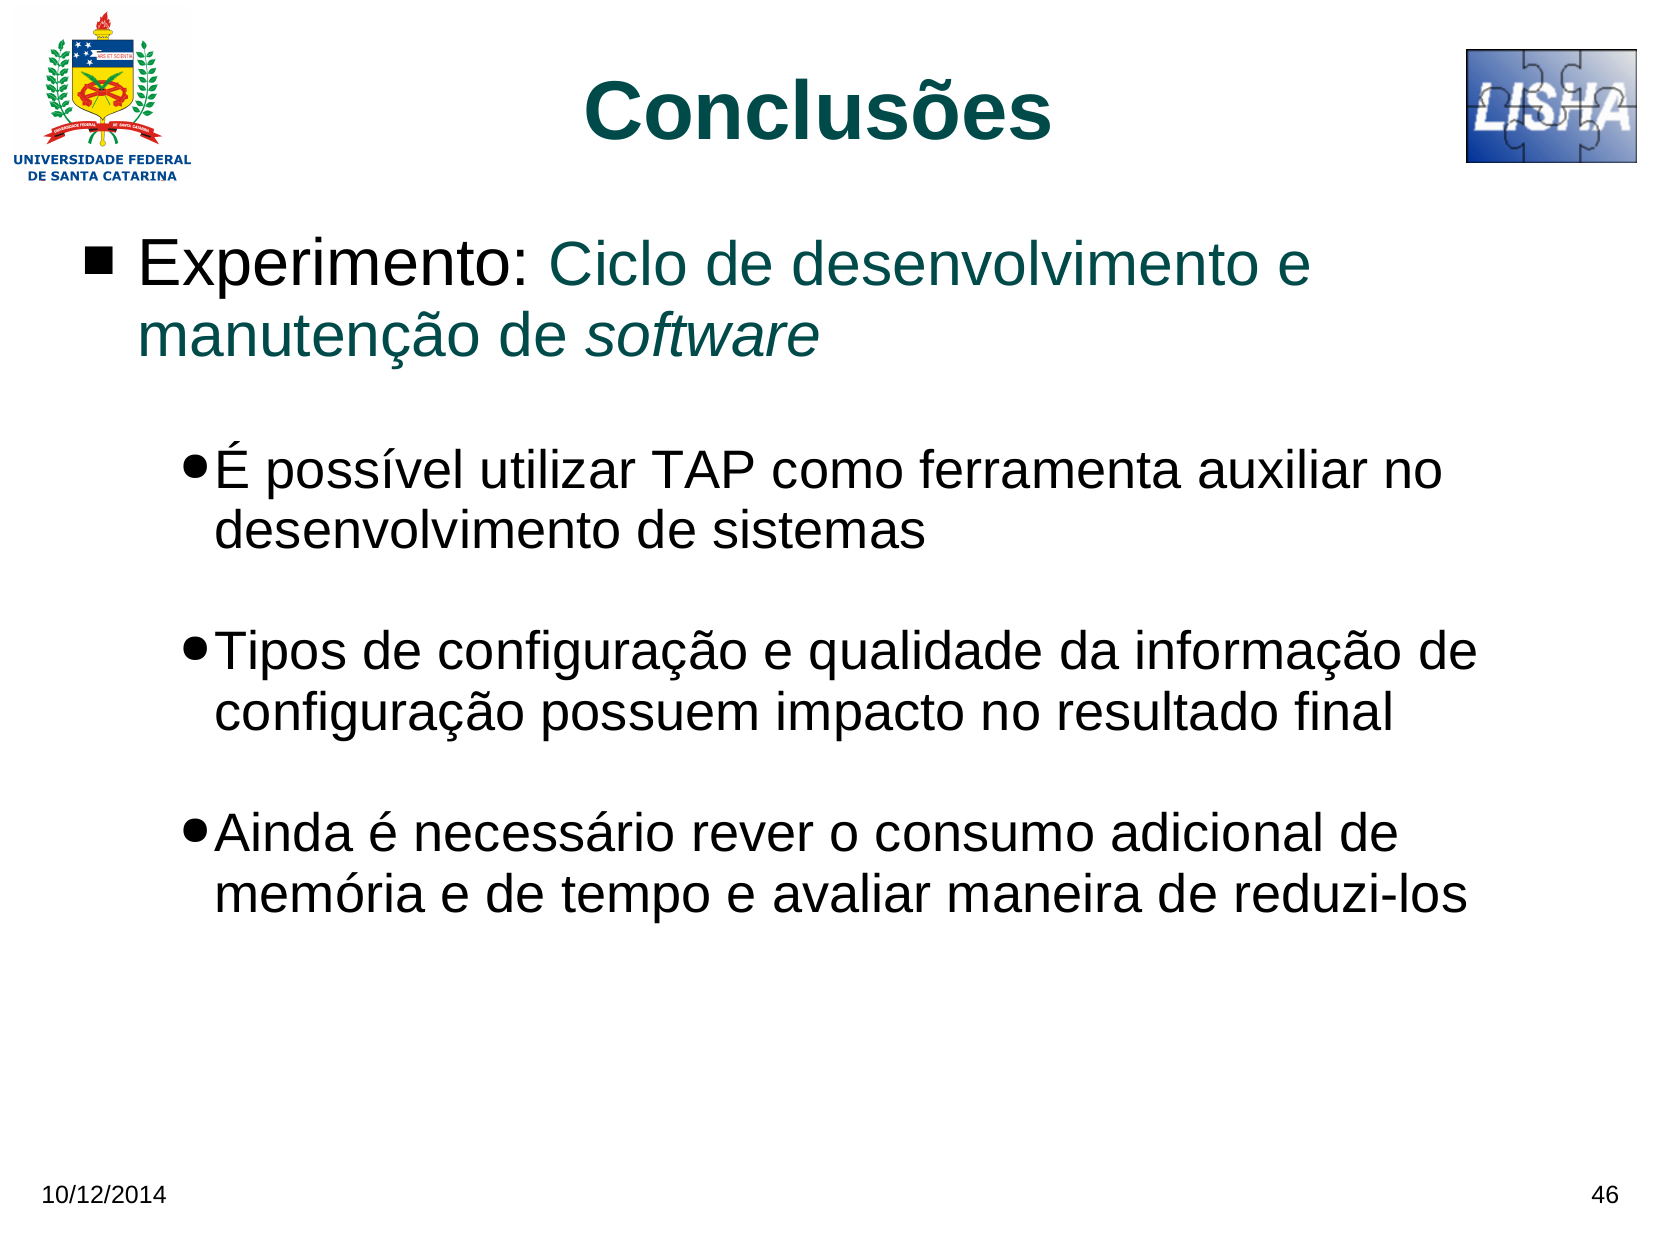

# Conclusões
Experimento: Ciclo de desenvolvimento e manutenção de software
É possível utilizar TAP como ferramenta auxiliar no desenvolvimento de sistemas
Tipos de configuração e qualidade da informação de configuração possuem impacto no resultado final
Ainda é necessário rever o consumo adicional de memória e de tempo e avaliar maneira de reduzi-los